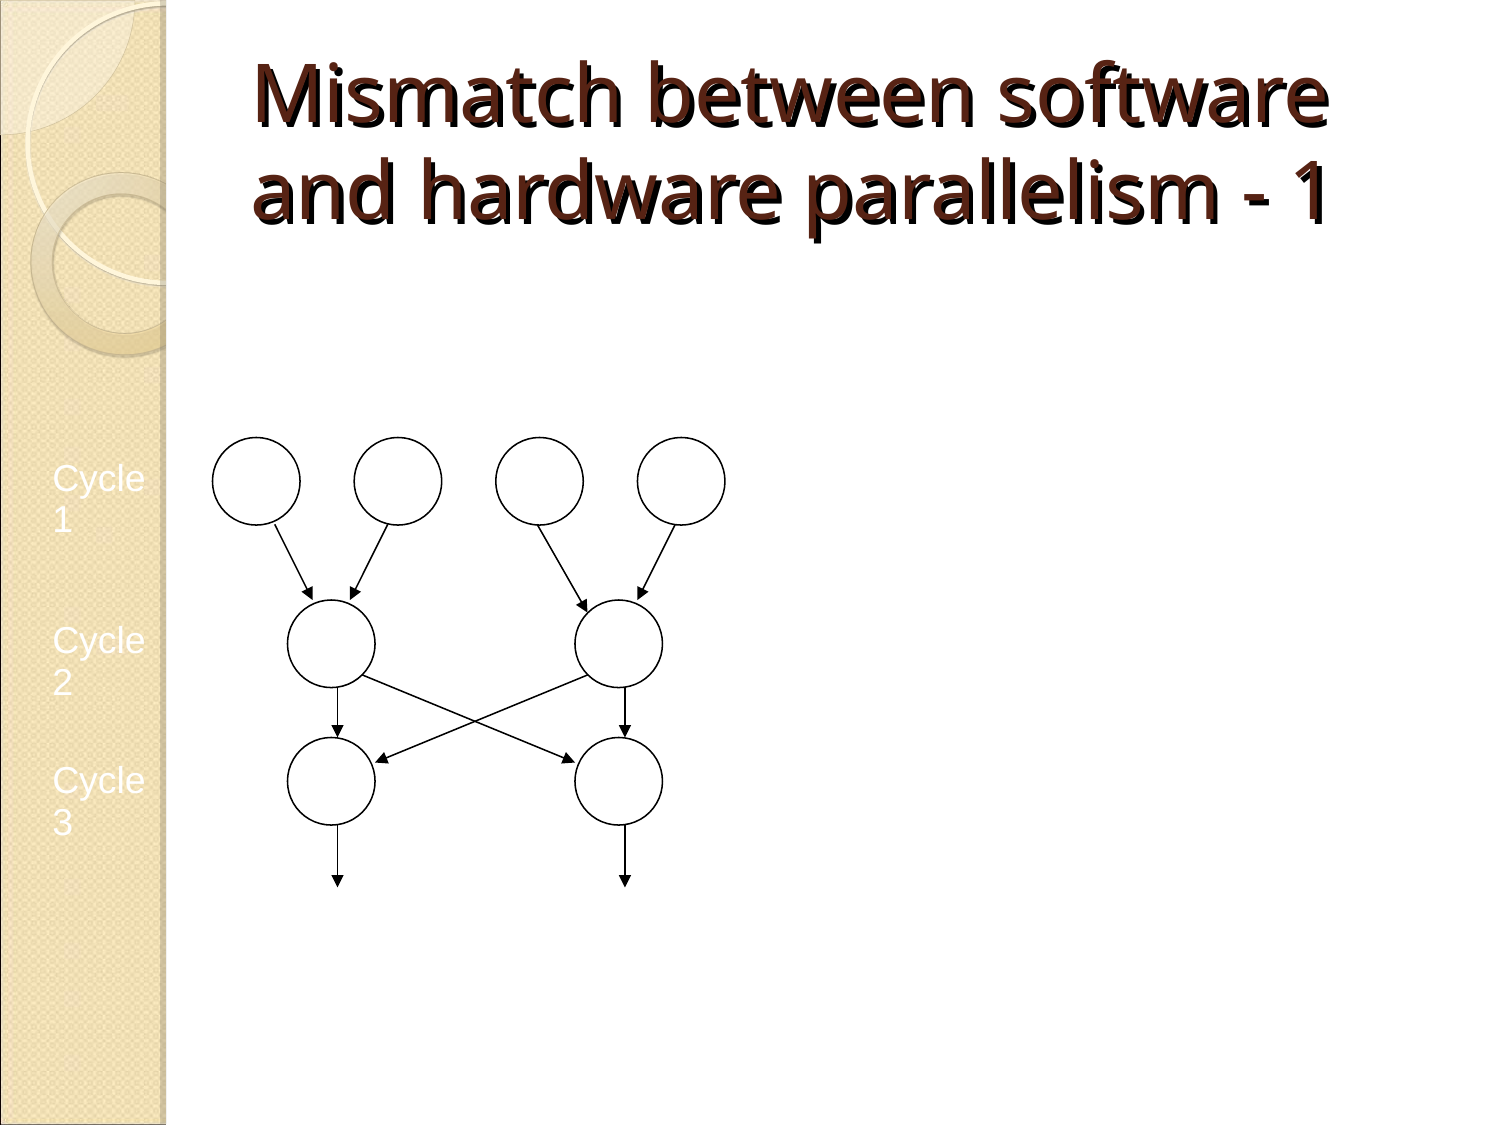

# Mismatch between software and hardware parallelism - 1
L1
L2
L3
L4
Cycle 1
Maximum software parallelism (L=load, X/+/- = arithmetic).
X1
X2
Cycle 2
+
-
Cycle 3
A
B